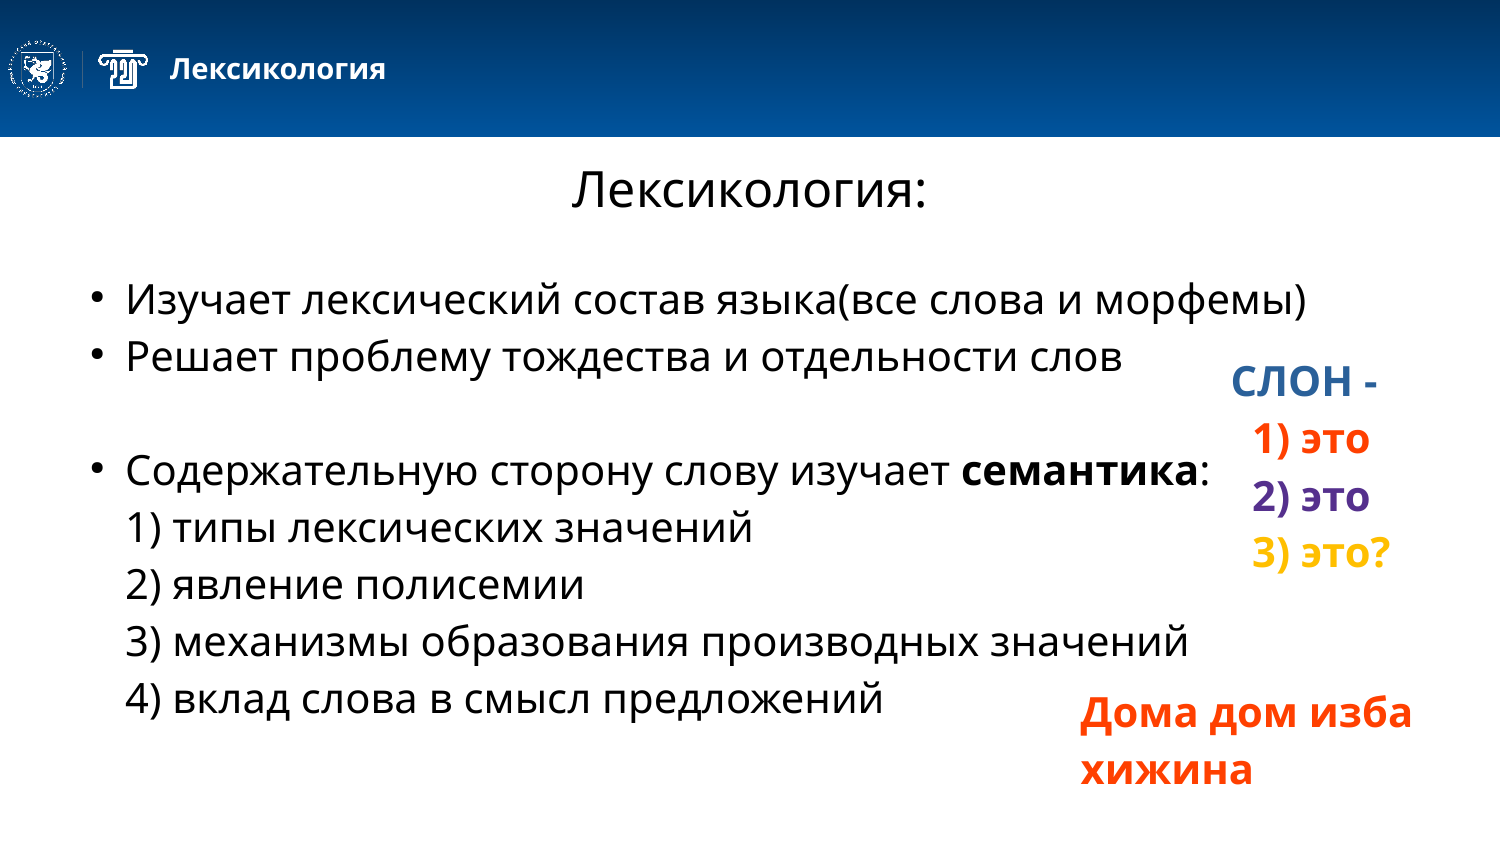

Лексикология
Лексикология:
Изучает лексический состав языка(все слова и морфемы)
Решает проблему тождества и отдельности слов
Содержательную сторону слову изучает семантика:
1) типы лексических значений
2) явление полисемии
3) механизмы образования производных значений
4) вклад слова в смысл предложений
СЛОН -
 1) это
 2) это
 3) это?
Дома дом изба хижина